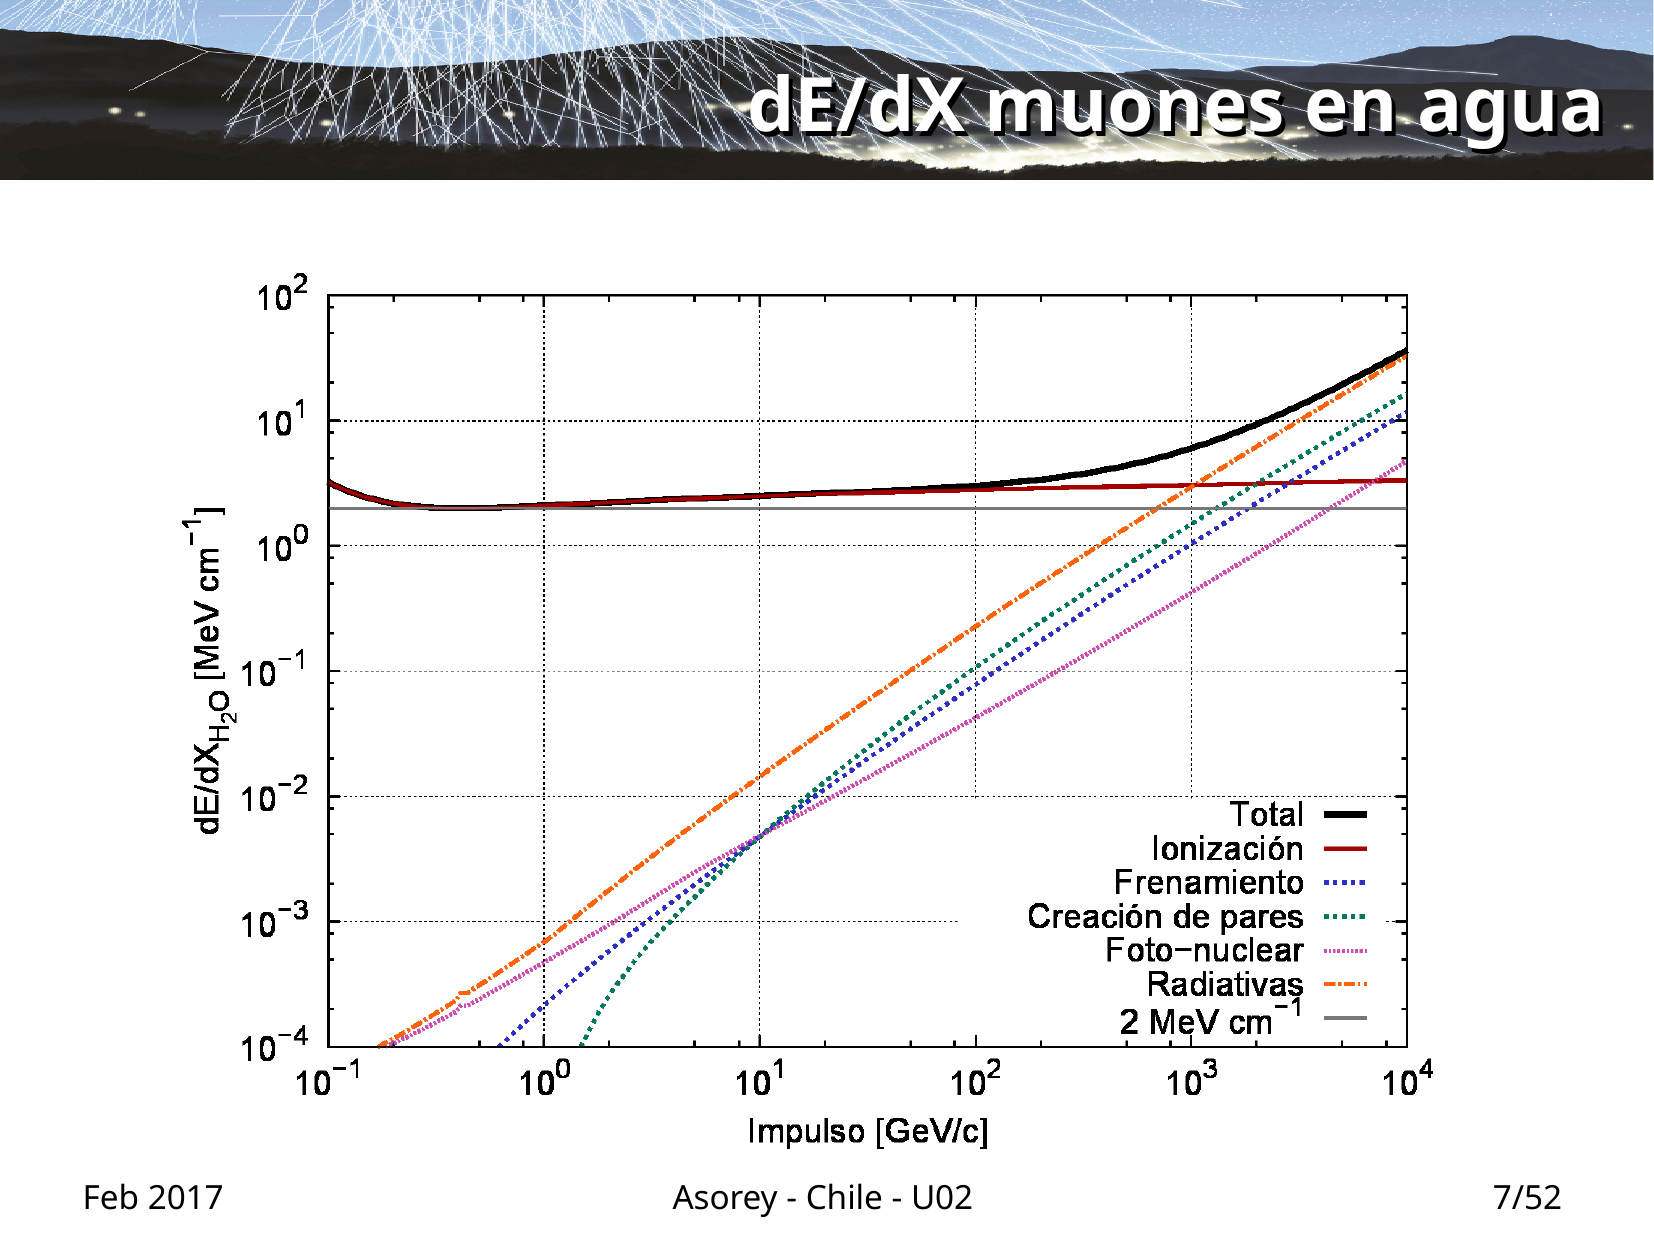

# dE/dX muones en agua
Feb 2017
Asorey - Chile - U02
7